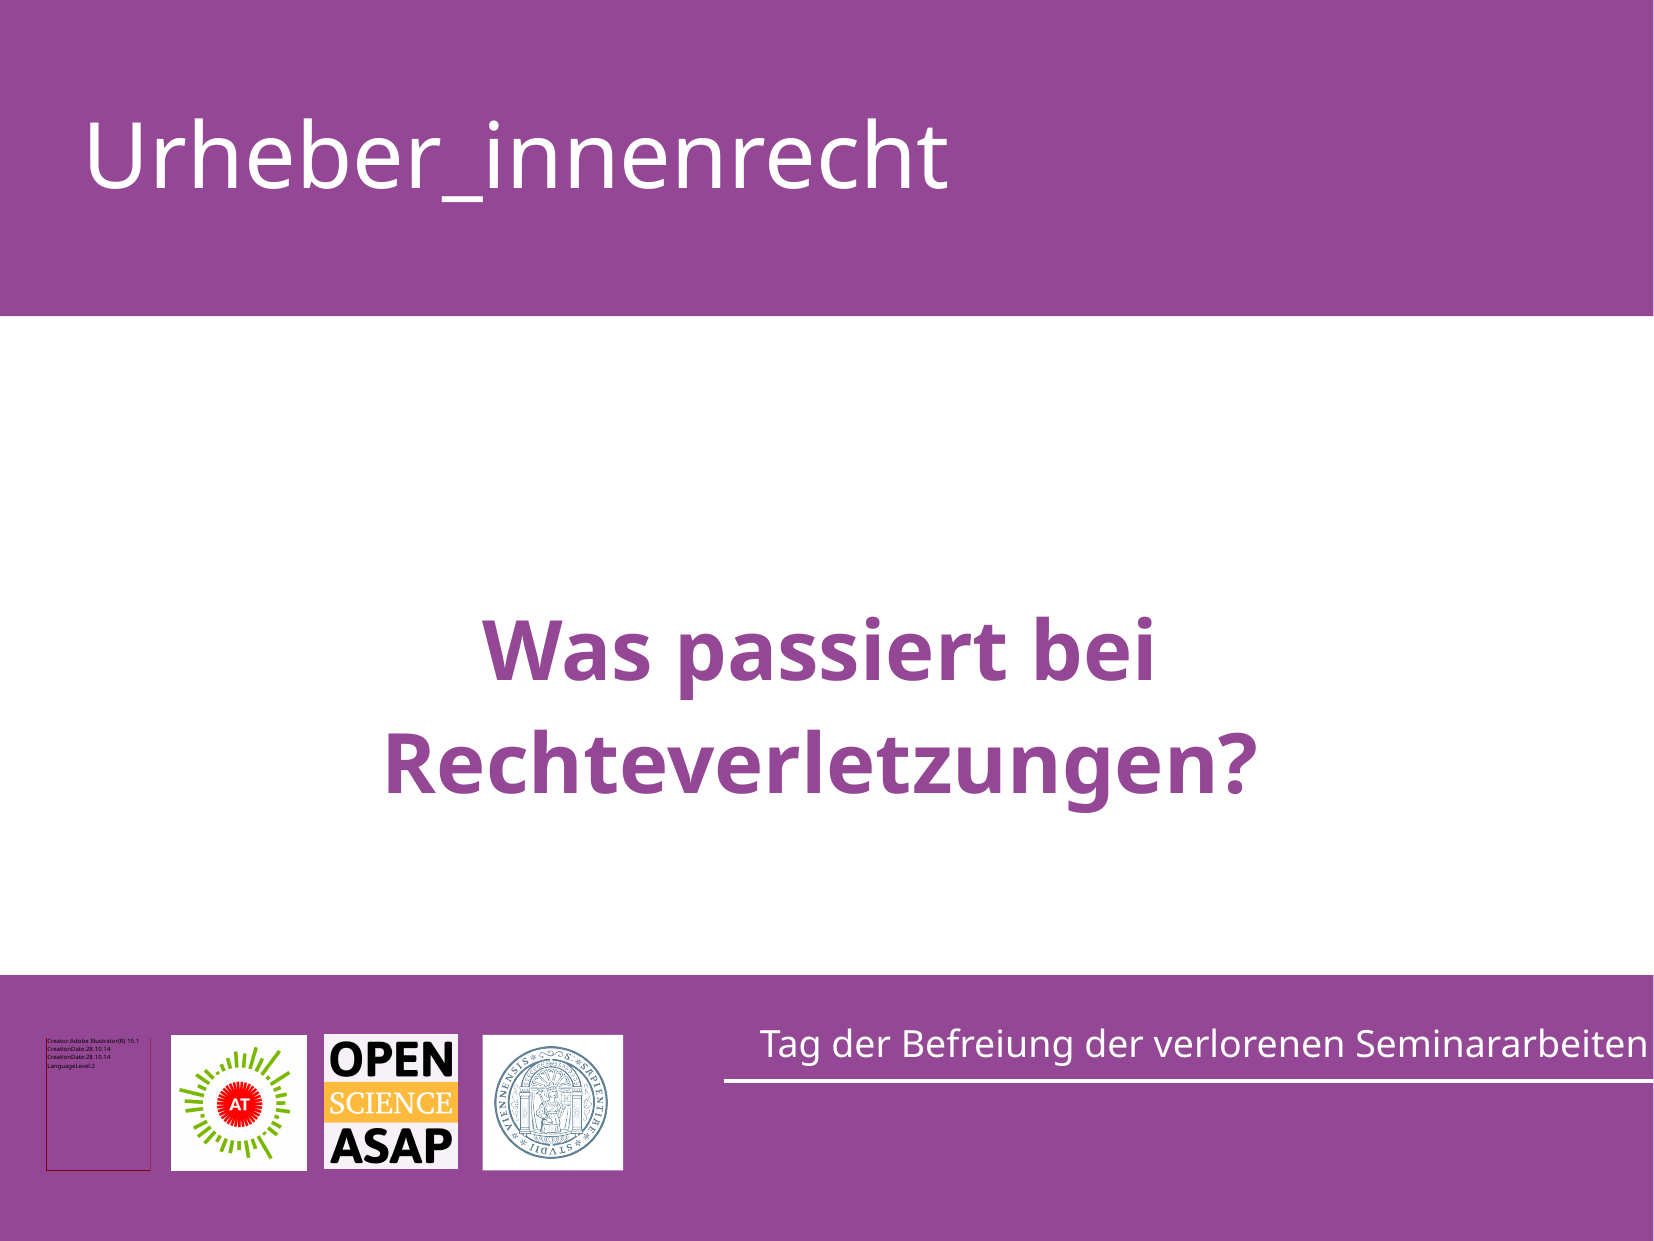

#
Urheber_innenrecht
Was passiert bei Rechteverletzungen?
Tag der Befreiung der verlorenen Seminararbeiten